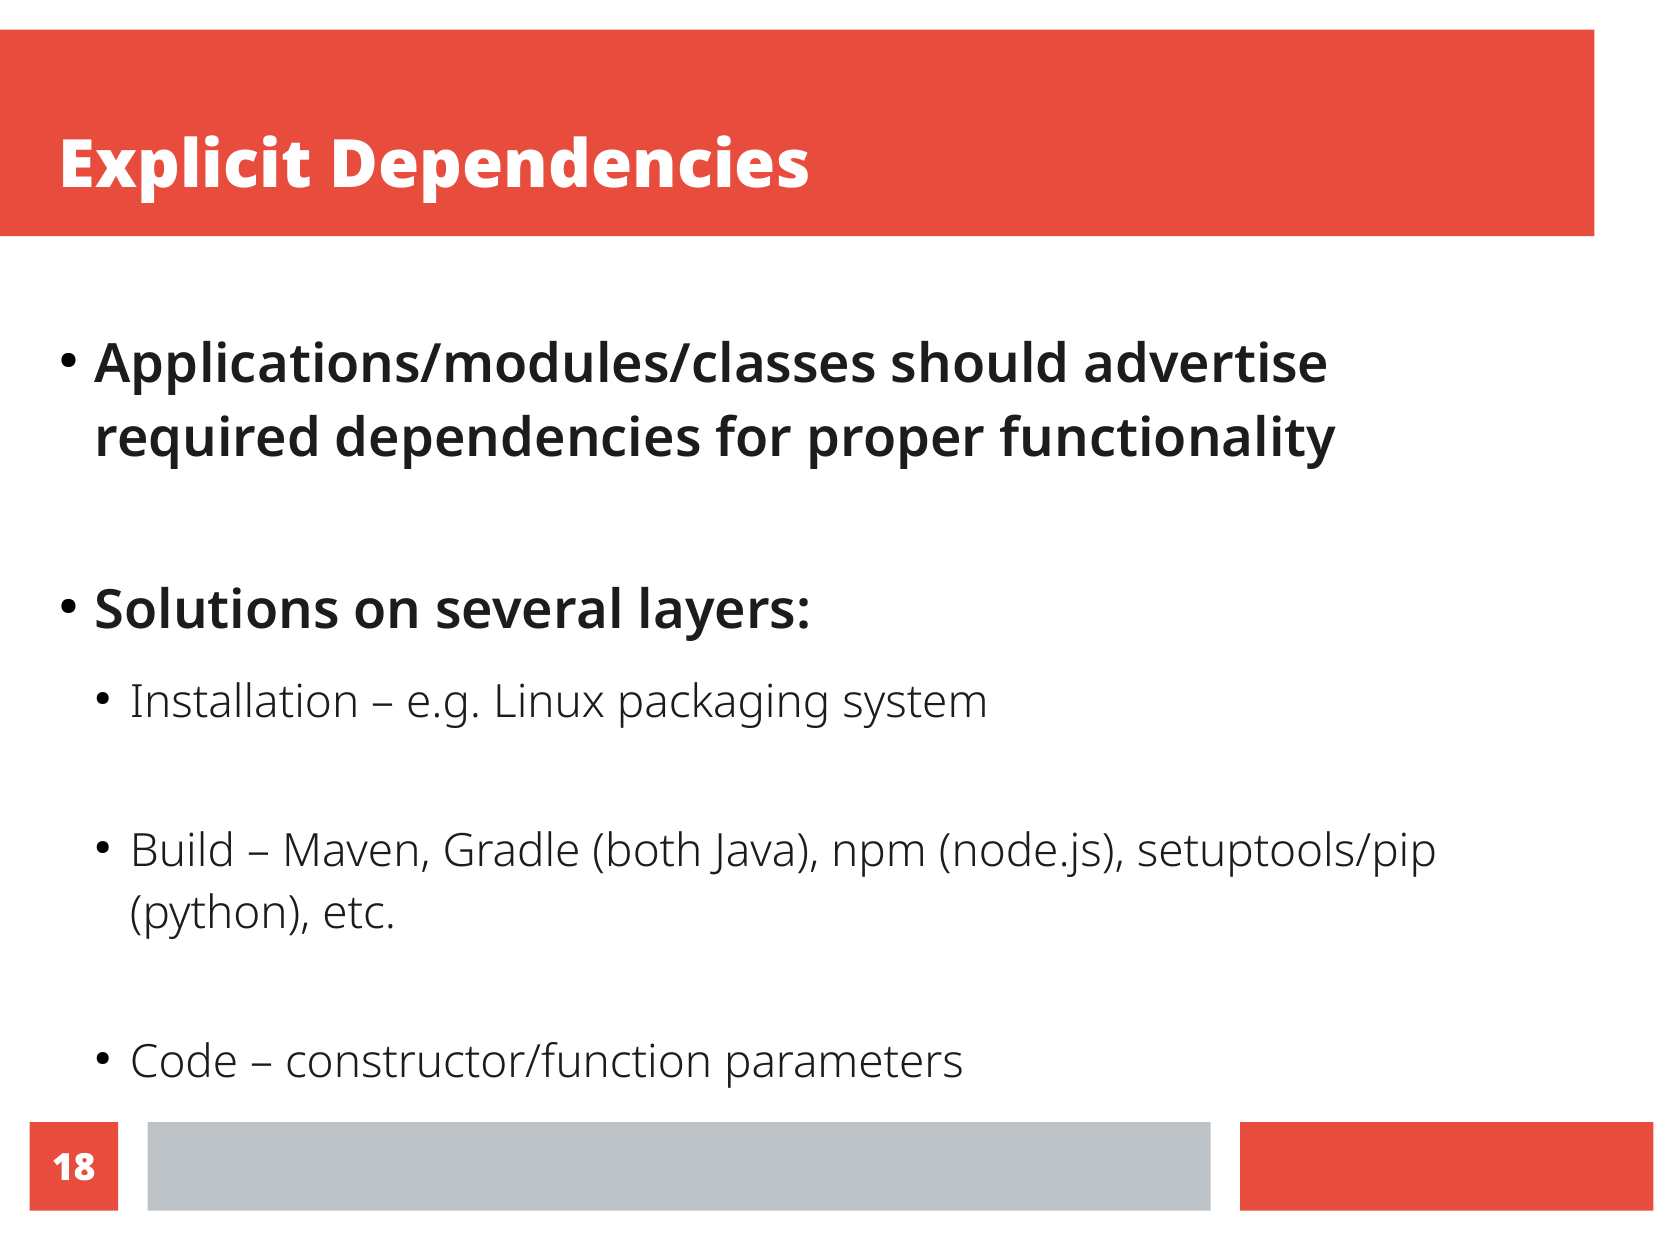

# Explicit Dependencies
Applications/modules/classes should advertise required dependencies for proper functionality
Solutions on several layers:
Installation – e.g. Linux packaging system
Build – Maven, Gradle (both Java), npm (node.js), setuptools/pip (python), etc.
Code – constructor/function parameters
18